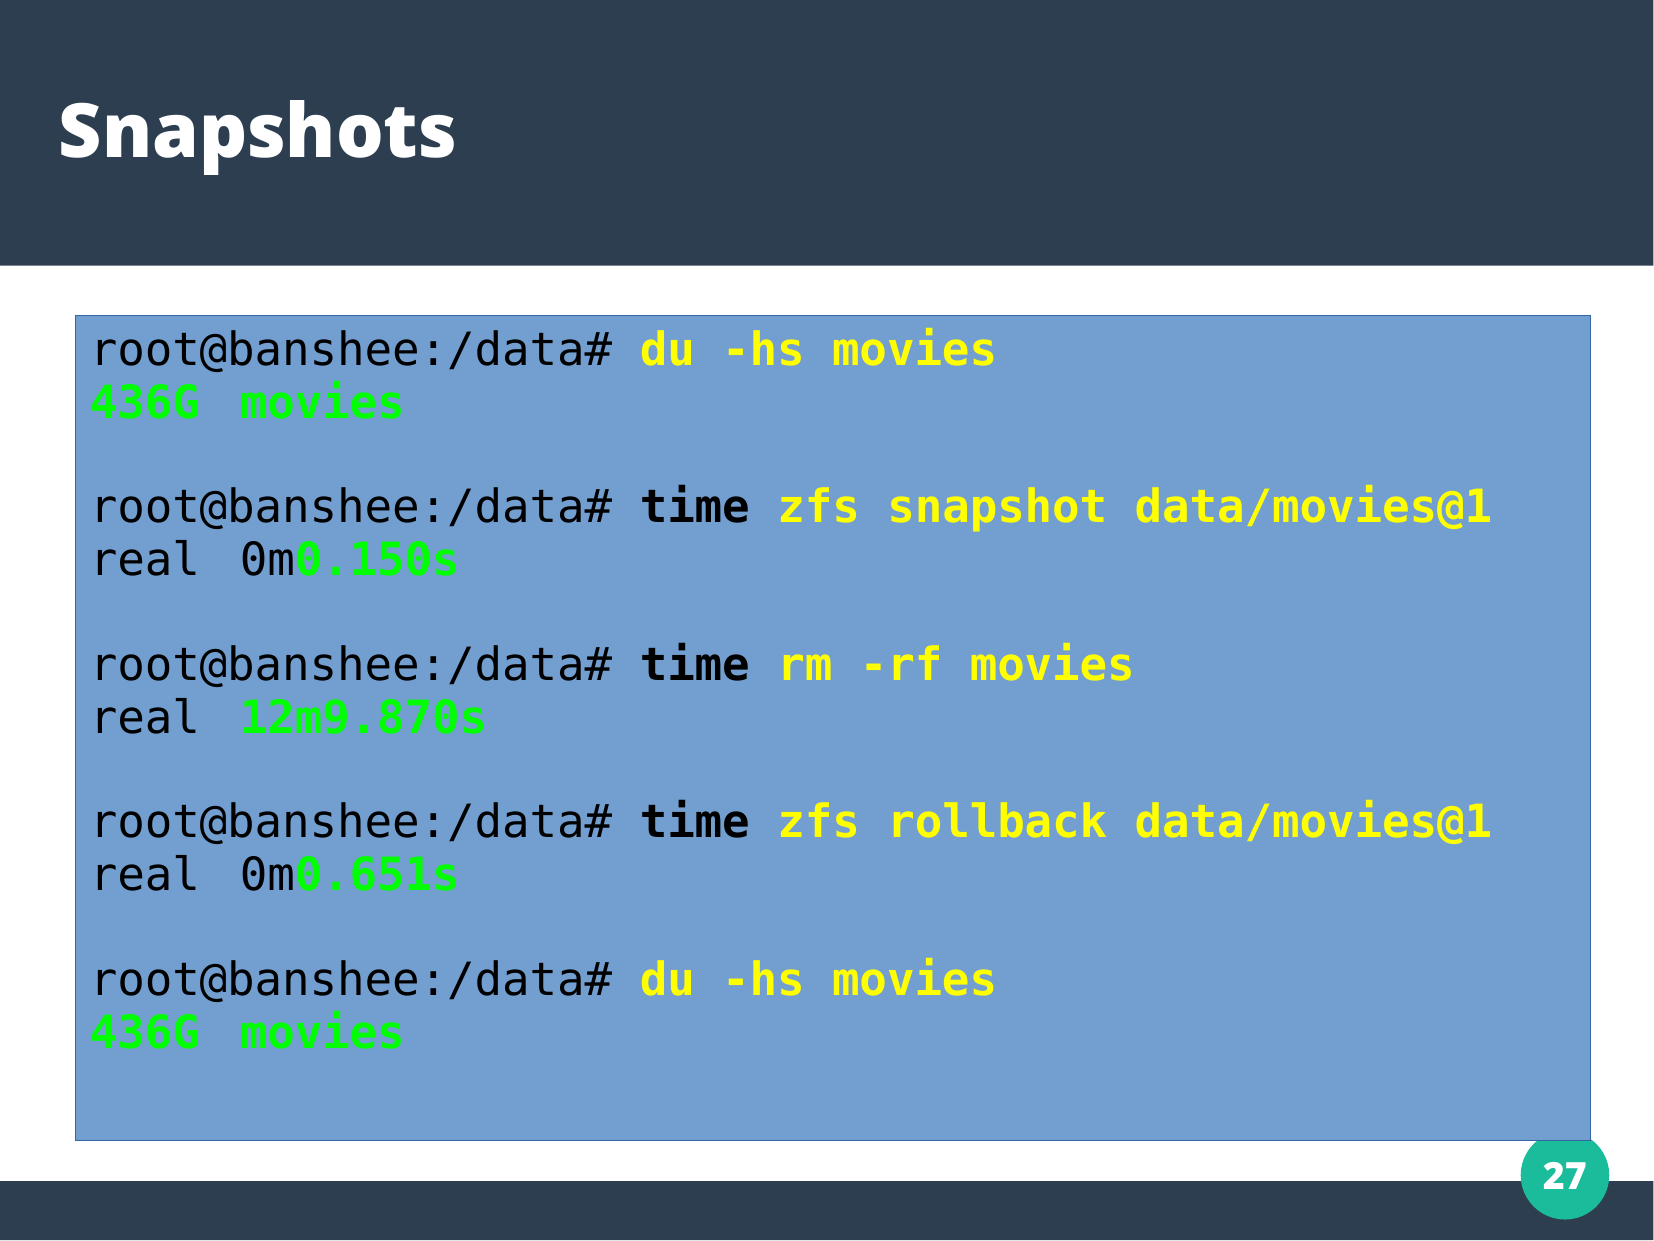

# Snapshots
root@banshee:/data# du -hs movies
436G	movies
root@banshee:/data# time zfs snapshot data/movies@1
real	0m0.150s
root@banshee:/data# time rm -rf movies
real	12m9.870s
root@banshee:/data# time zfs rollback data/movies@1
real	0m0.651s
root@banshee:/data# du -hs movies
436G	movies
27